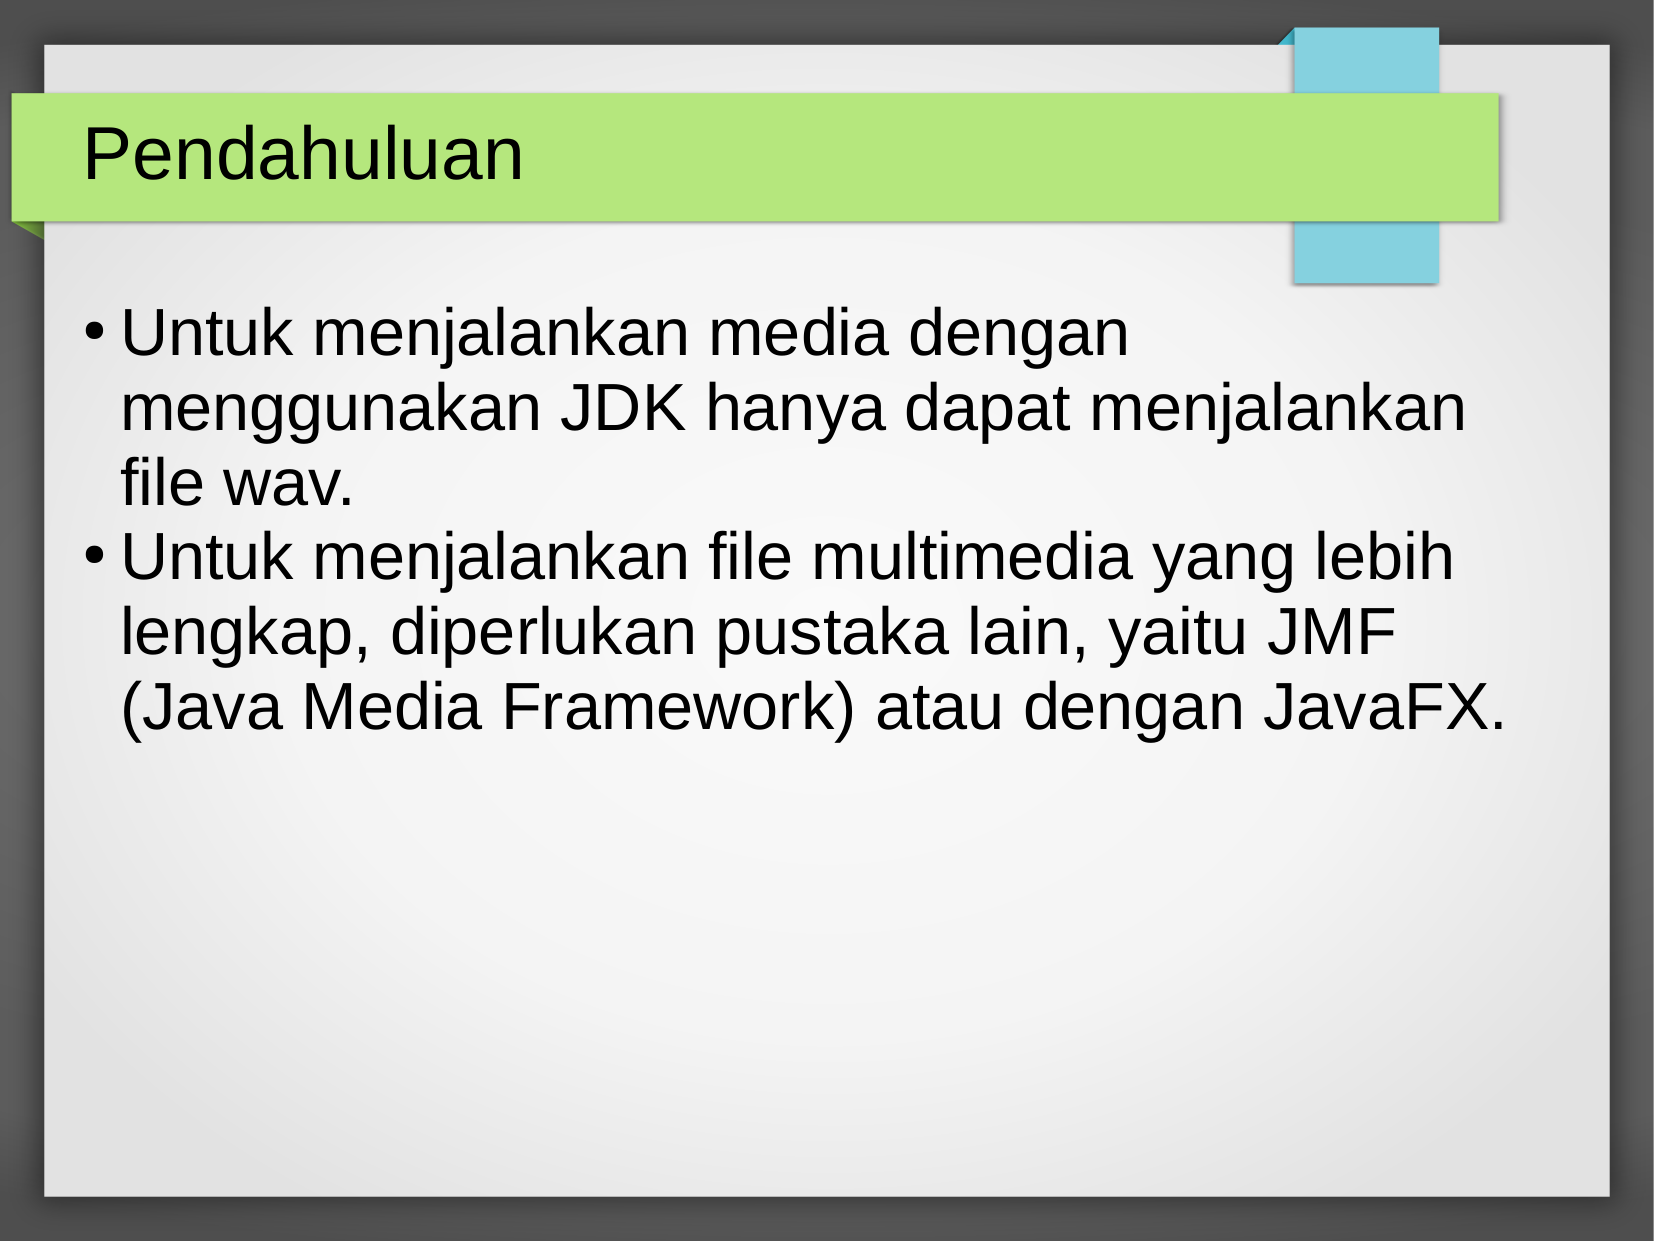

# Pendahuluan
Untuk menjalankan media dengan menggunakan JDK hanya dapat menjalankan file wav.
Untuk menjalankan file multimedia yang lebih lengkap, diperlukan pustaka lain, yaitu JMF (Java Media Framework) atau dengan JavaFX.